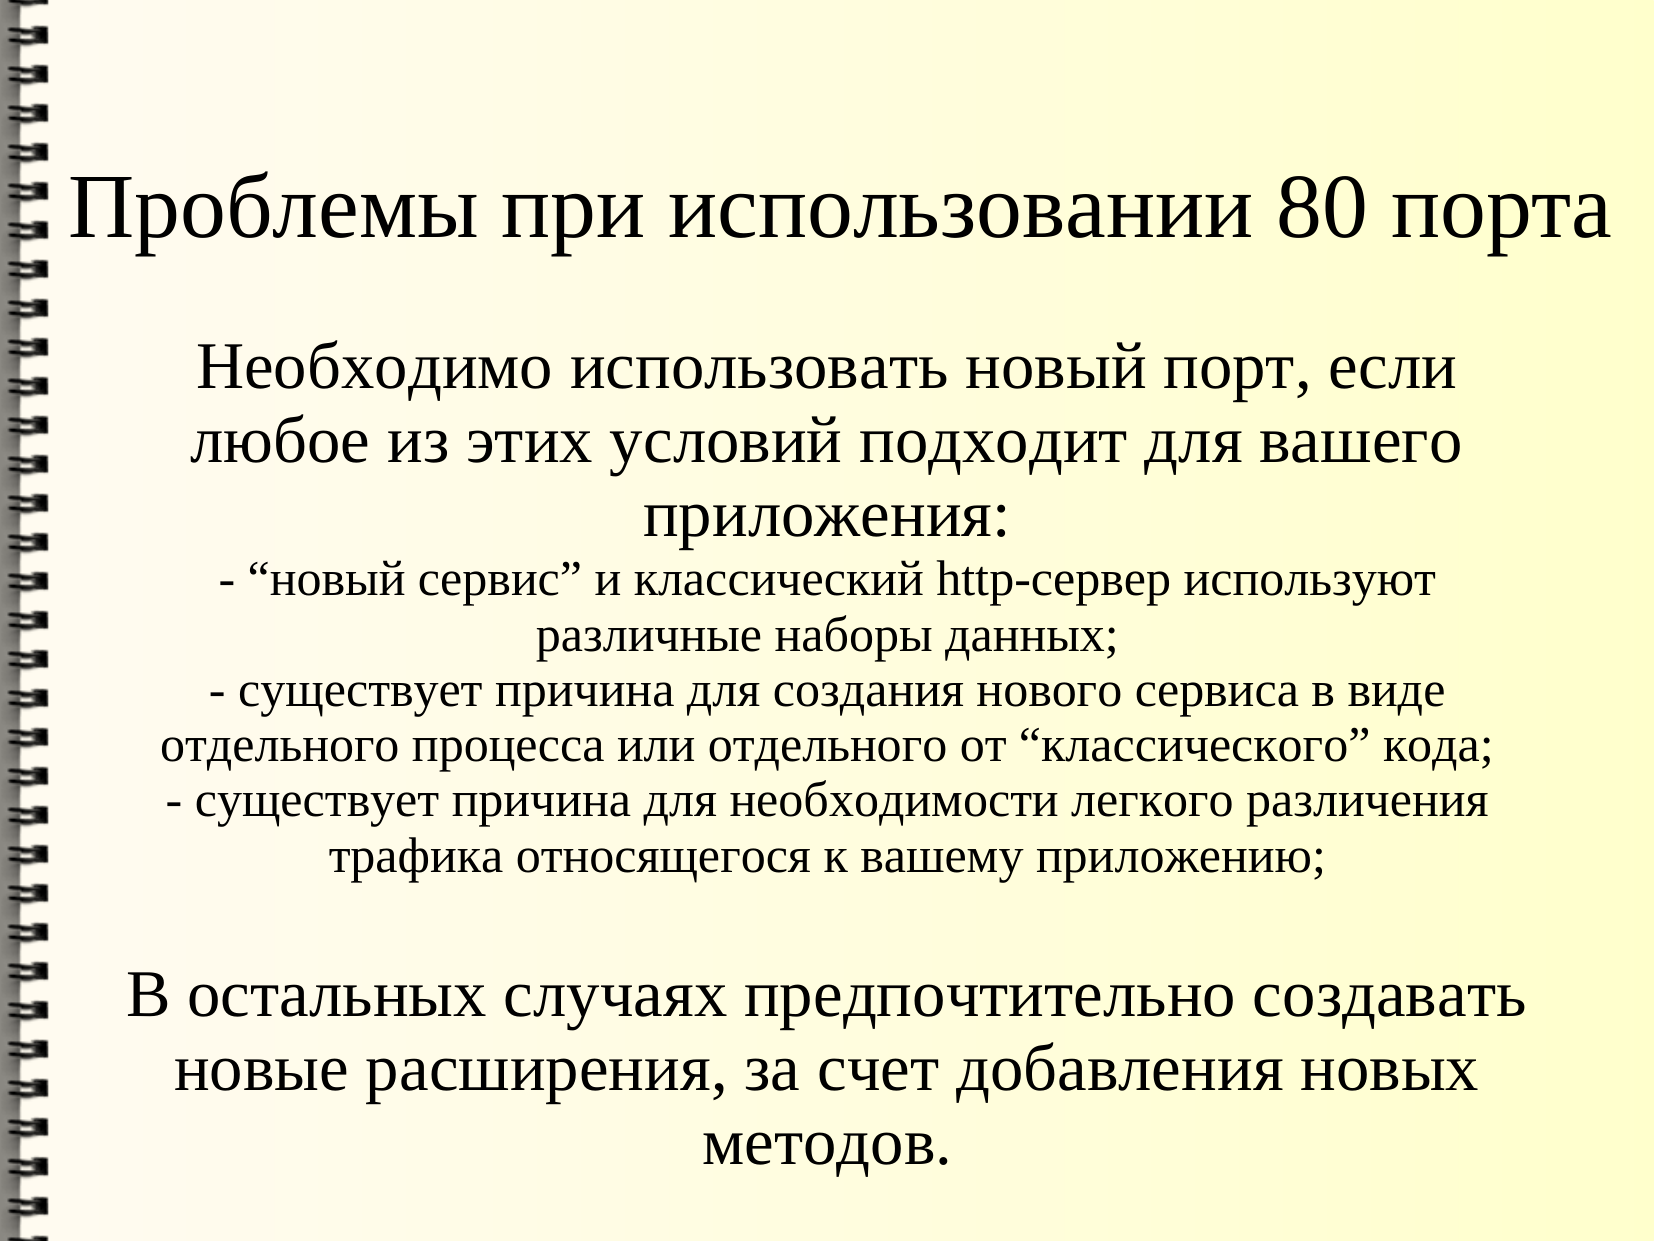

# Проблемы при использовании 80 порта
Необходимо использовать новый порт, если любое из этих условий подходит для вашего приложения:
- “новый сервис” и классический http-сервер используют различные наборы данных;
- существует причина для создания нового сервиса в виде отдельного процесса или отдельного от “классического” кода;
- существует причина для необходимости легкого различения трафика относящегося к вашему приложению;
В остальных случаях предпочтительно создавать новые расширения, за счет добавления новых методов.